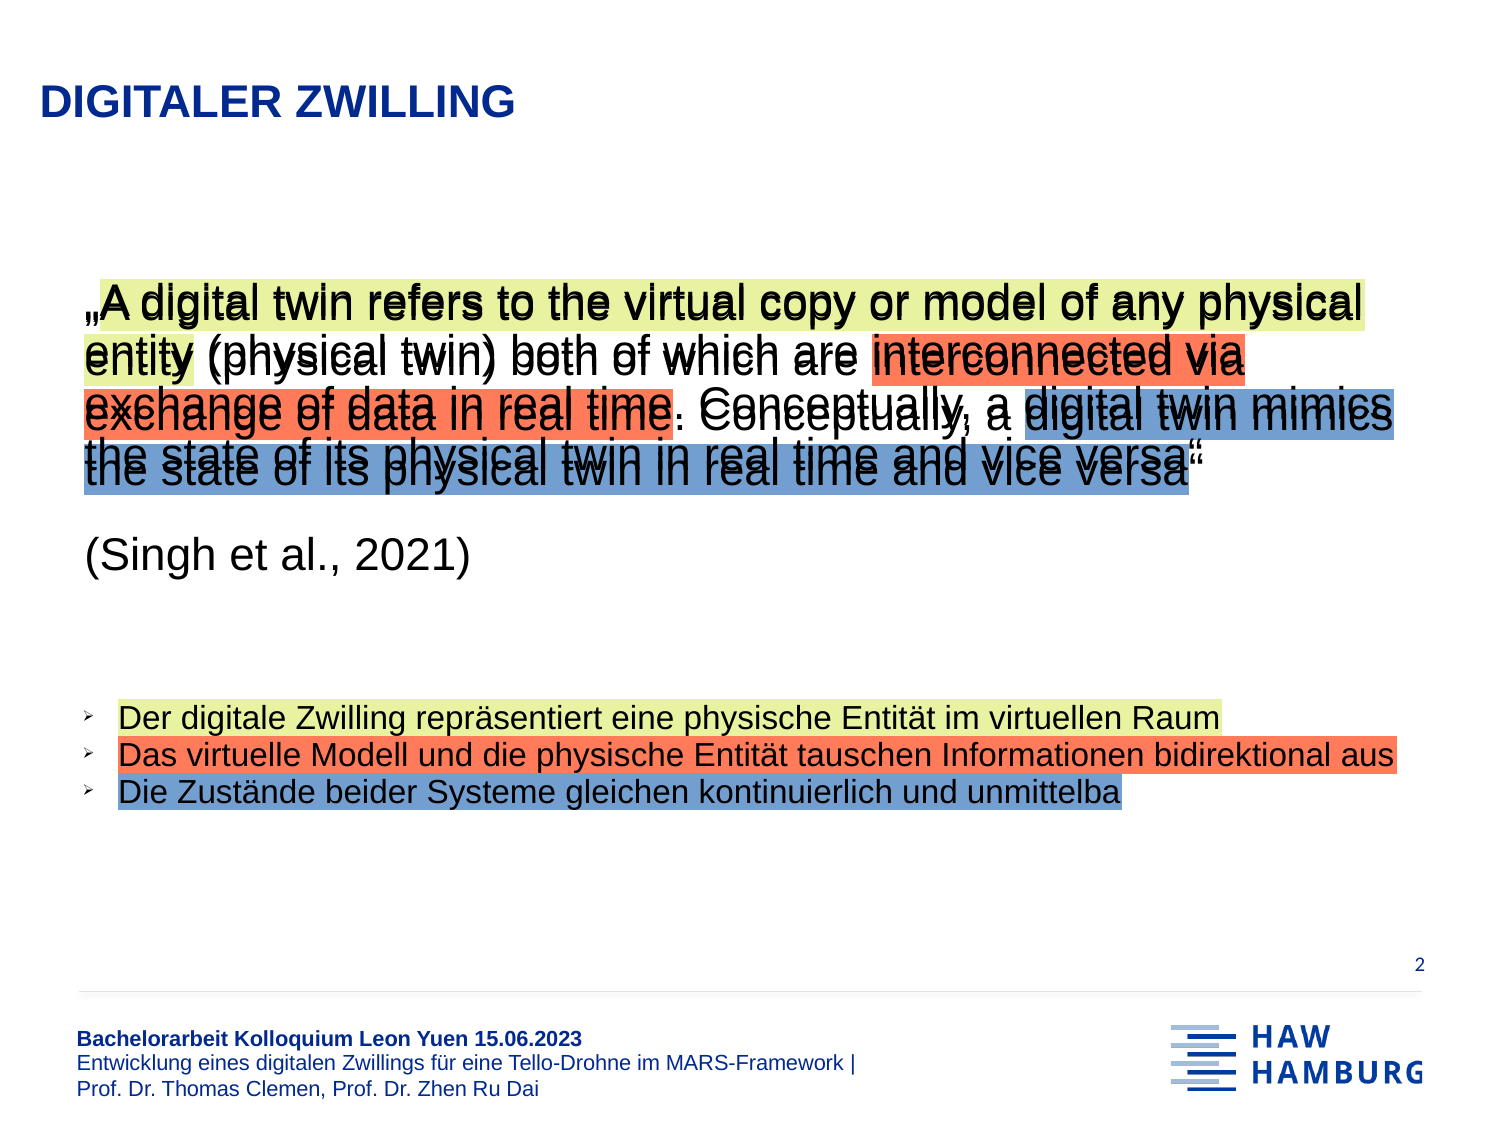

DIGITALER ZWILLING
# „A digital twin refers to the virtual copy or model of any physical entity (physical twin) both of which are interconnected via exchange of data in real time. Conceptually, a digital twin mimics the state of its physical twin in real time and vice versa“
(Singh et al., 2021)
„A digital twin refers to the virtual copy or model of any physical entity (physical twin) both of which are interconnected via exchange of data in real time. Conceptually, a digital twin mimics the state of its physical twin in real time and vice versa“
Der digitale Zwilling repräsentiert eine physische Entität im virtuellen Raum
Das virtuelle Modell und die physische Entität tauschen Informationen bidirektional aus
Die Zustände beider Systeme gleichen kontinuierlich und unmittelba
2